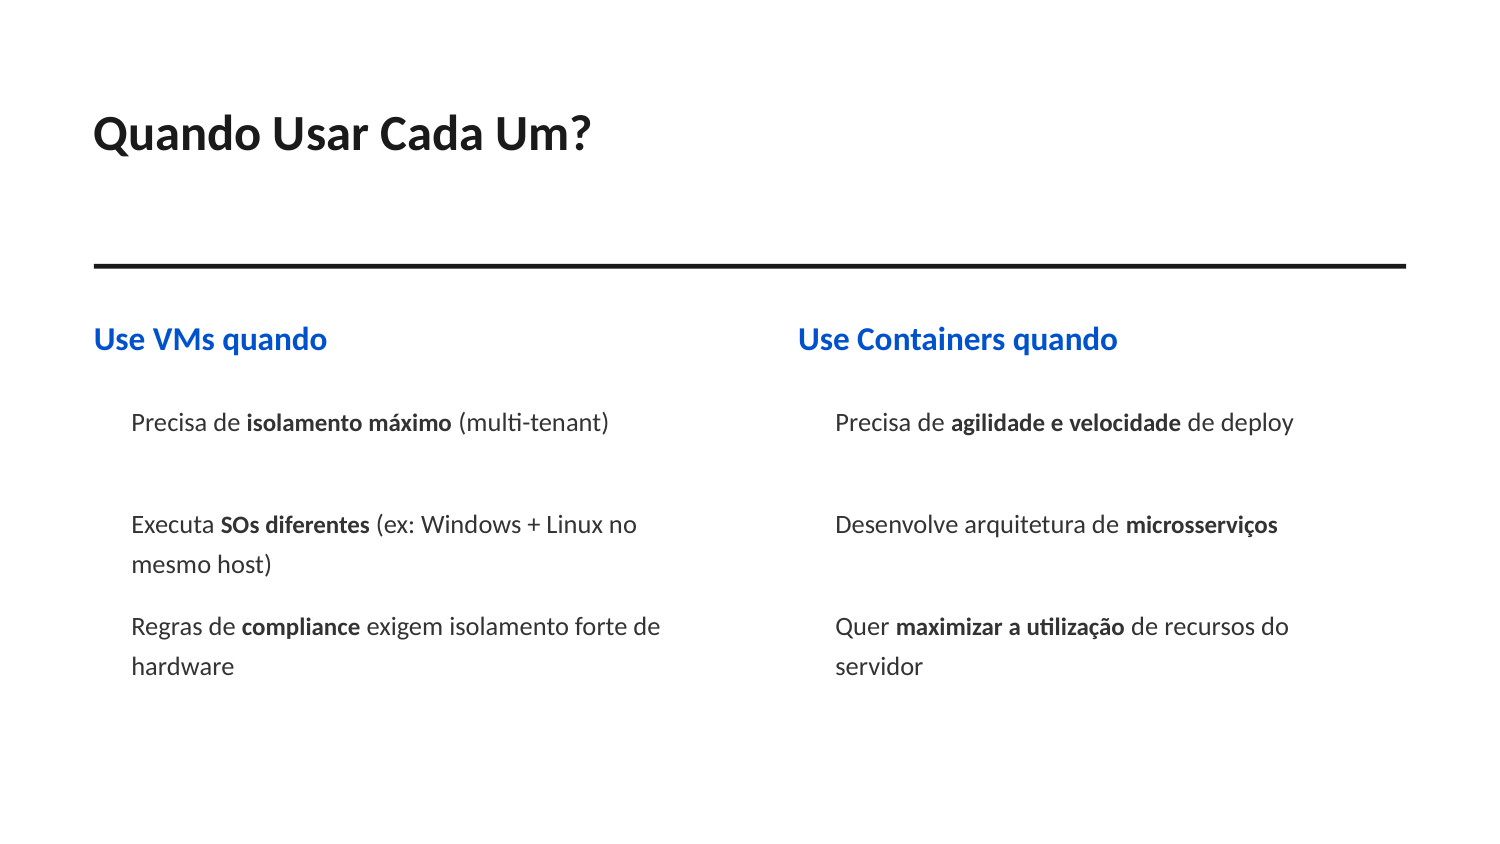

Quando Usar Cada Um?
Use VMs quando
Use Containers quando
Precisa de isolamento máximo (multi-tenant)
Precisa de agilidade e velocidade de deploy
Executa SOs diferentes (ex: Windows + Linux no mesmo host)
Desenvolve arquitetura de microsserviços
Regras de compliance exigem isolamento forte de hardware
Quer maximizar a utilização de recursos do servidor